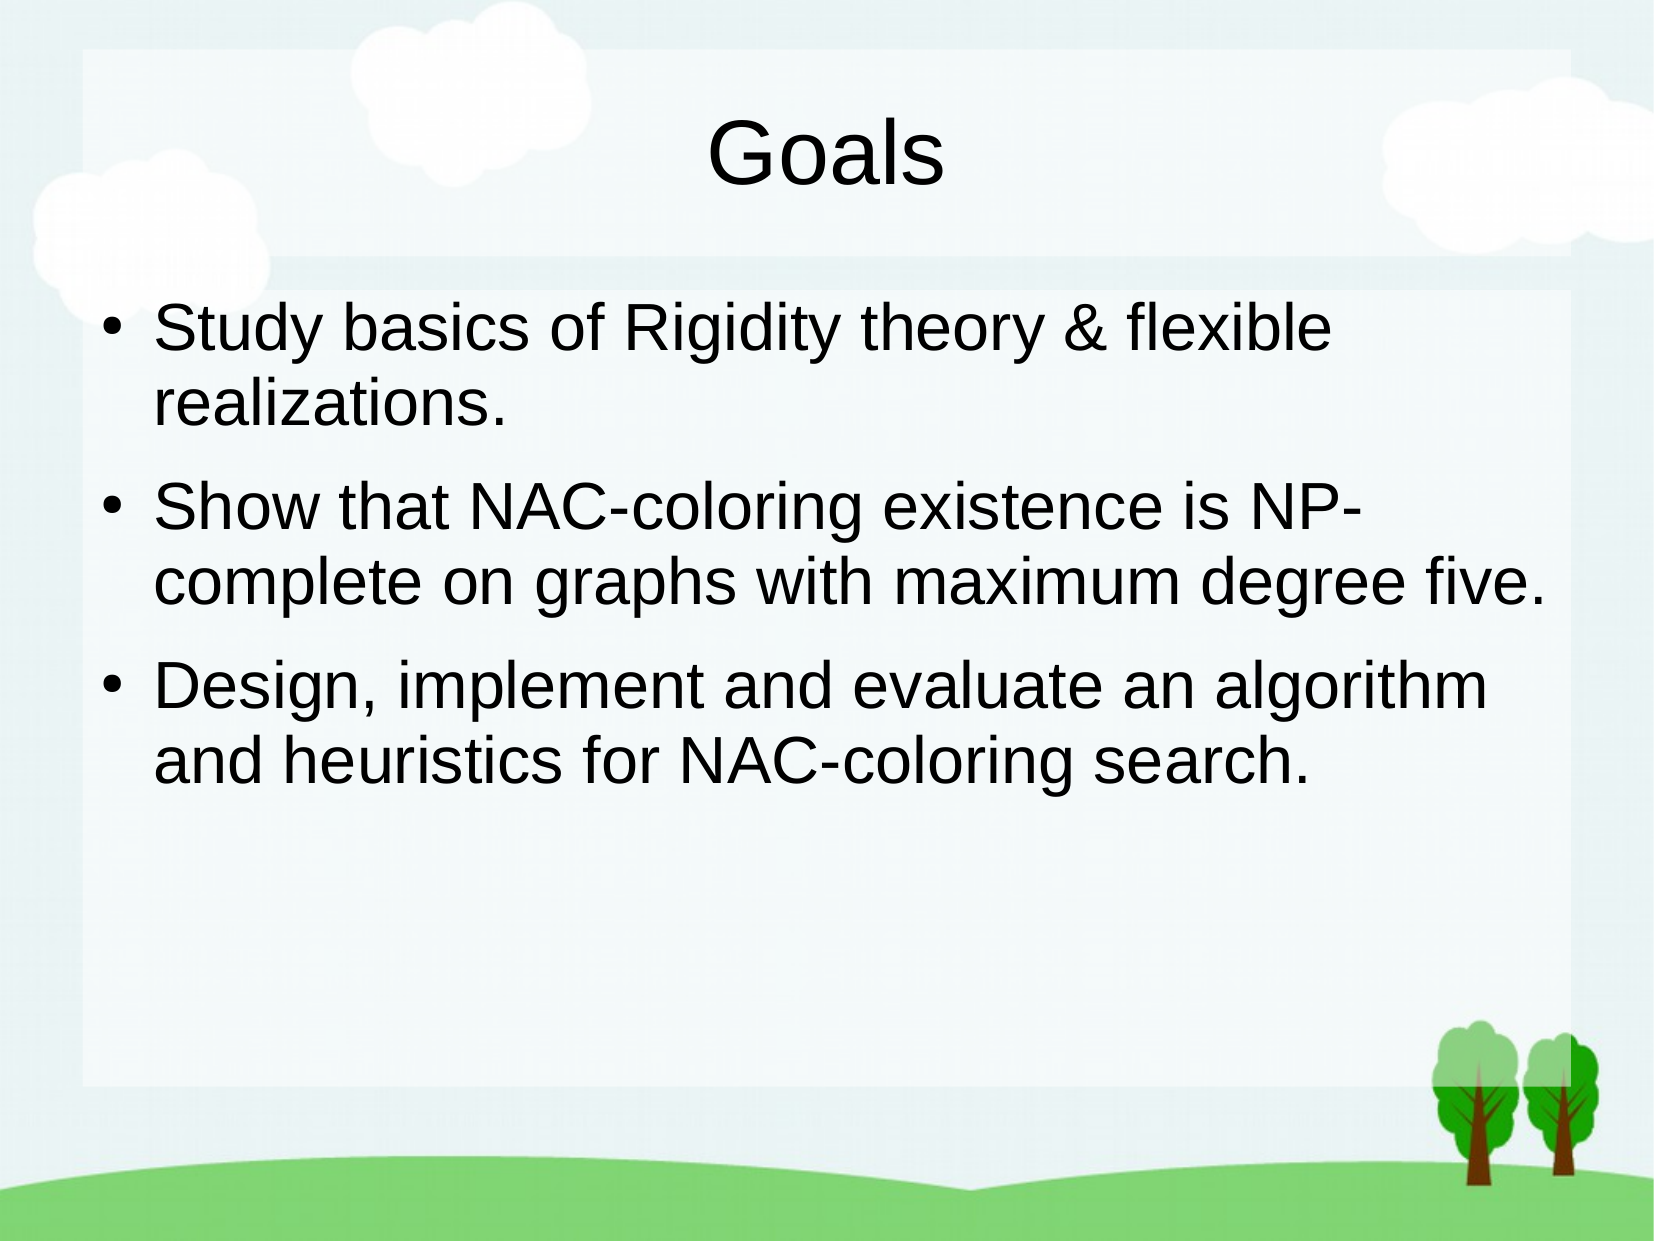

# Goals
Study basics of Rigidity theory & flexible realizations.
Show that NAC-coloring existence is NP-complete on graphs with maximum degree five.
Design, implement and evaluate an algorithm and heuristics for NAC-coloring search.